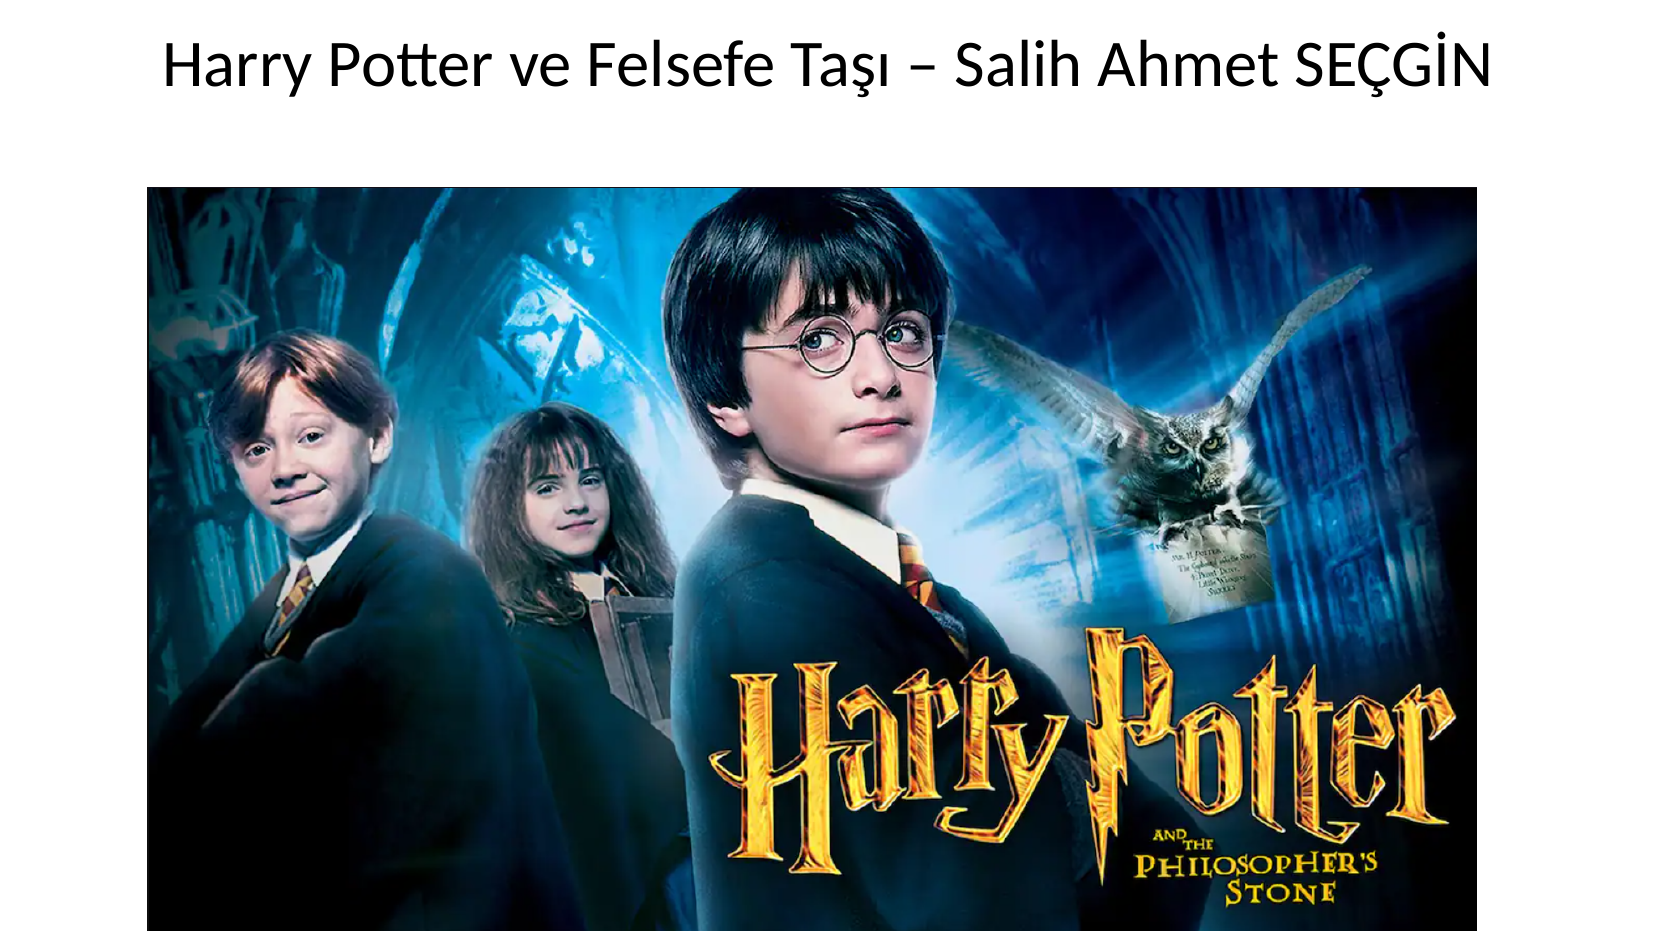

Harry Potter ve Felsefe Taşı – Salih Ahmet SEÇGİN